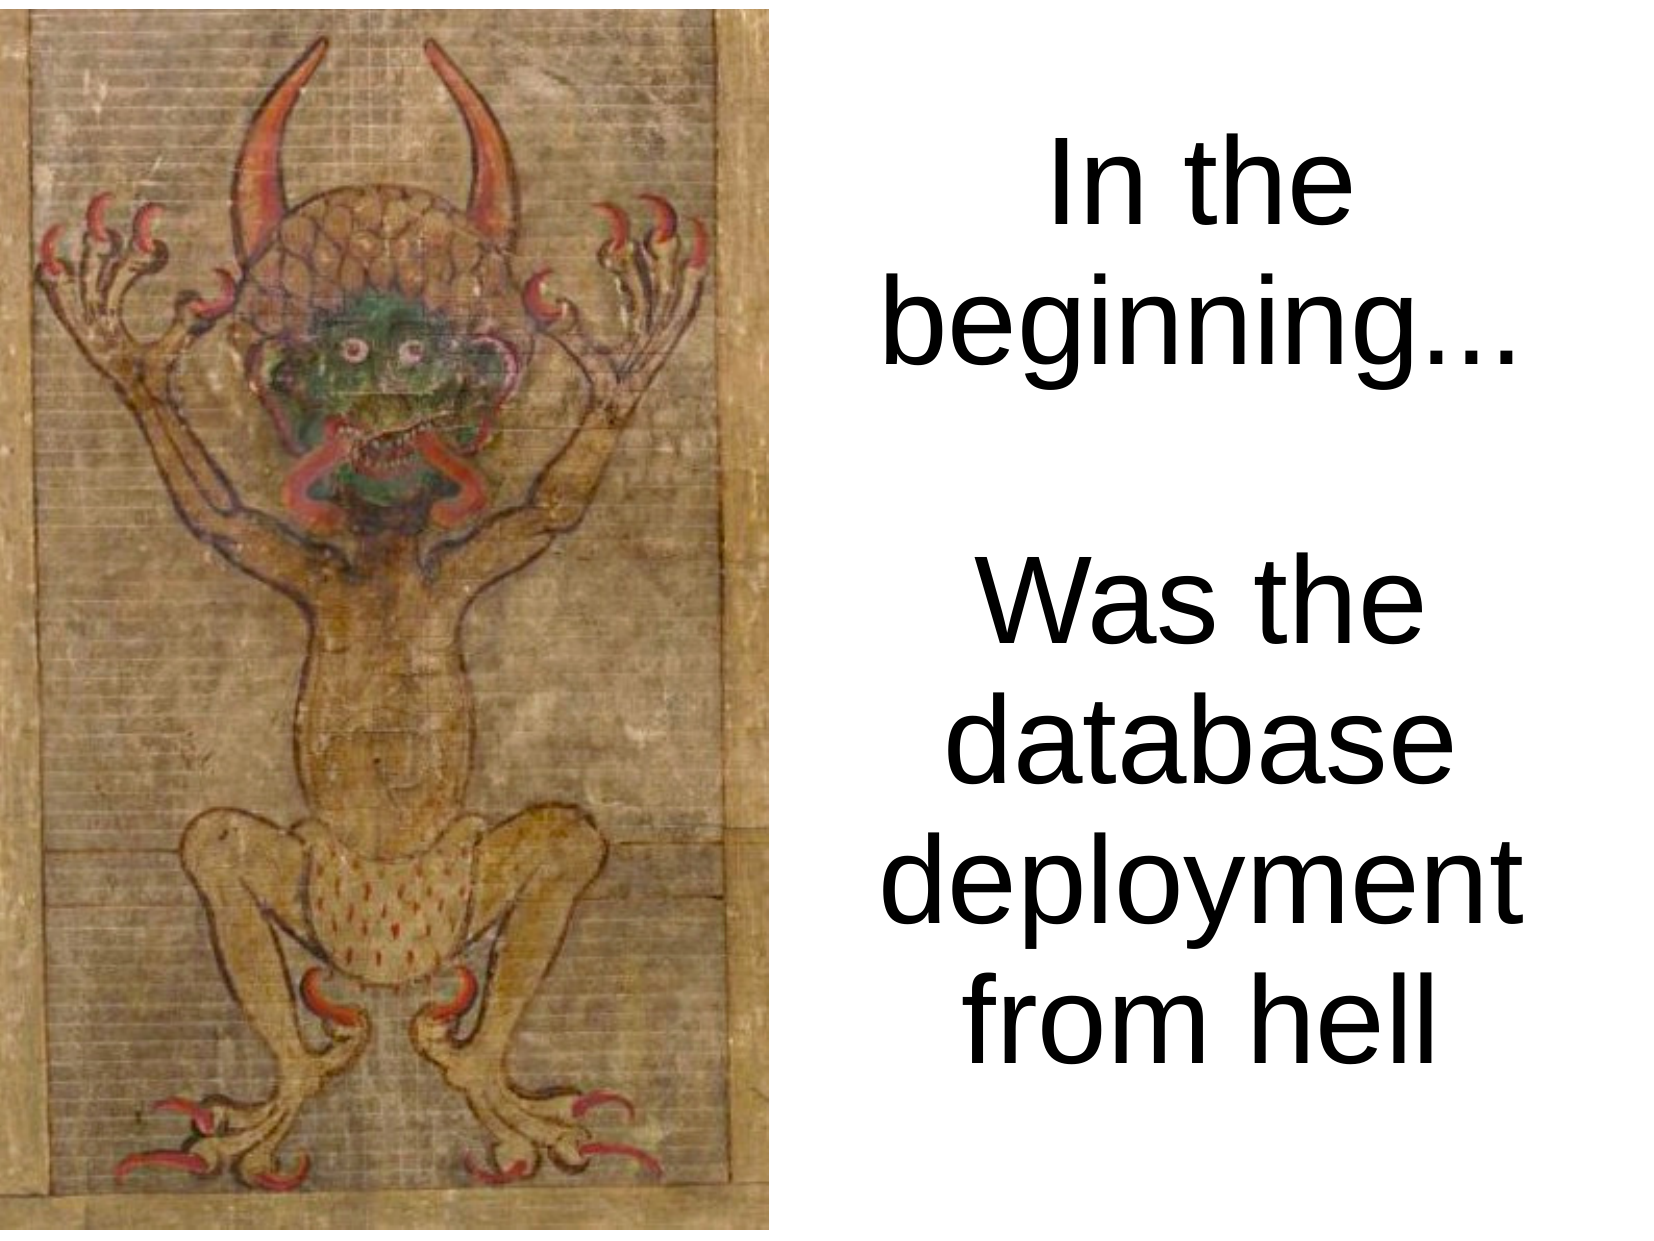

In the beginning...
Was the database deployment from hell